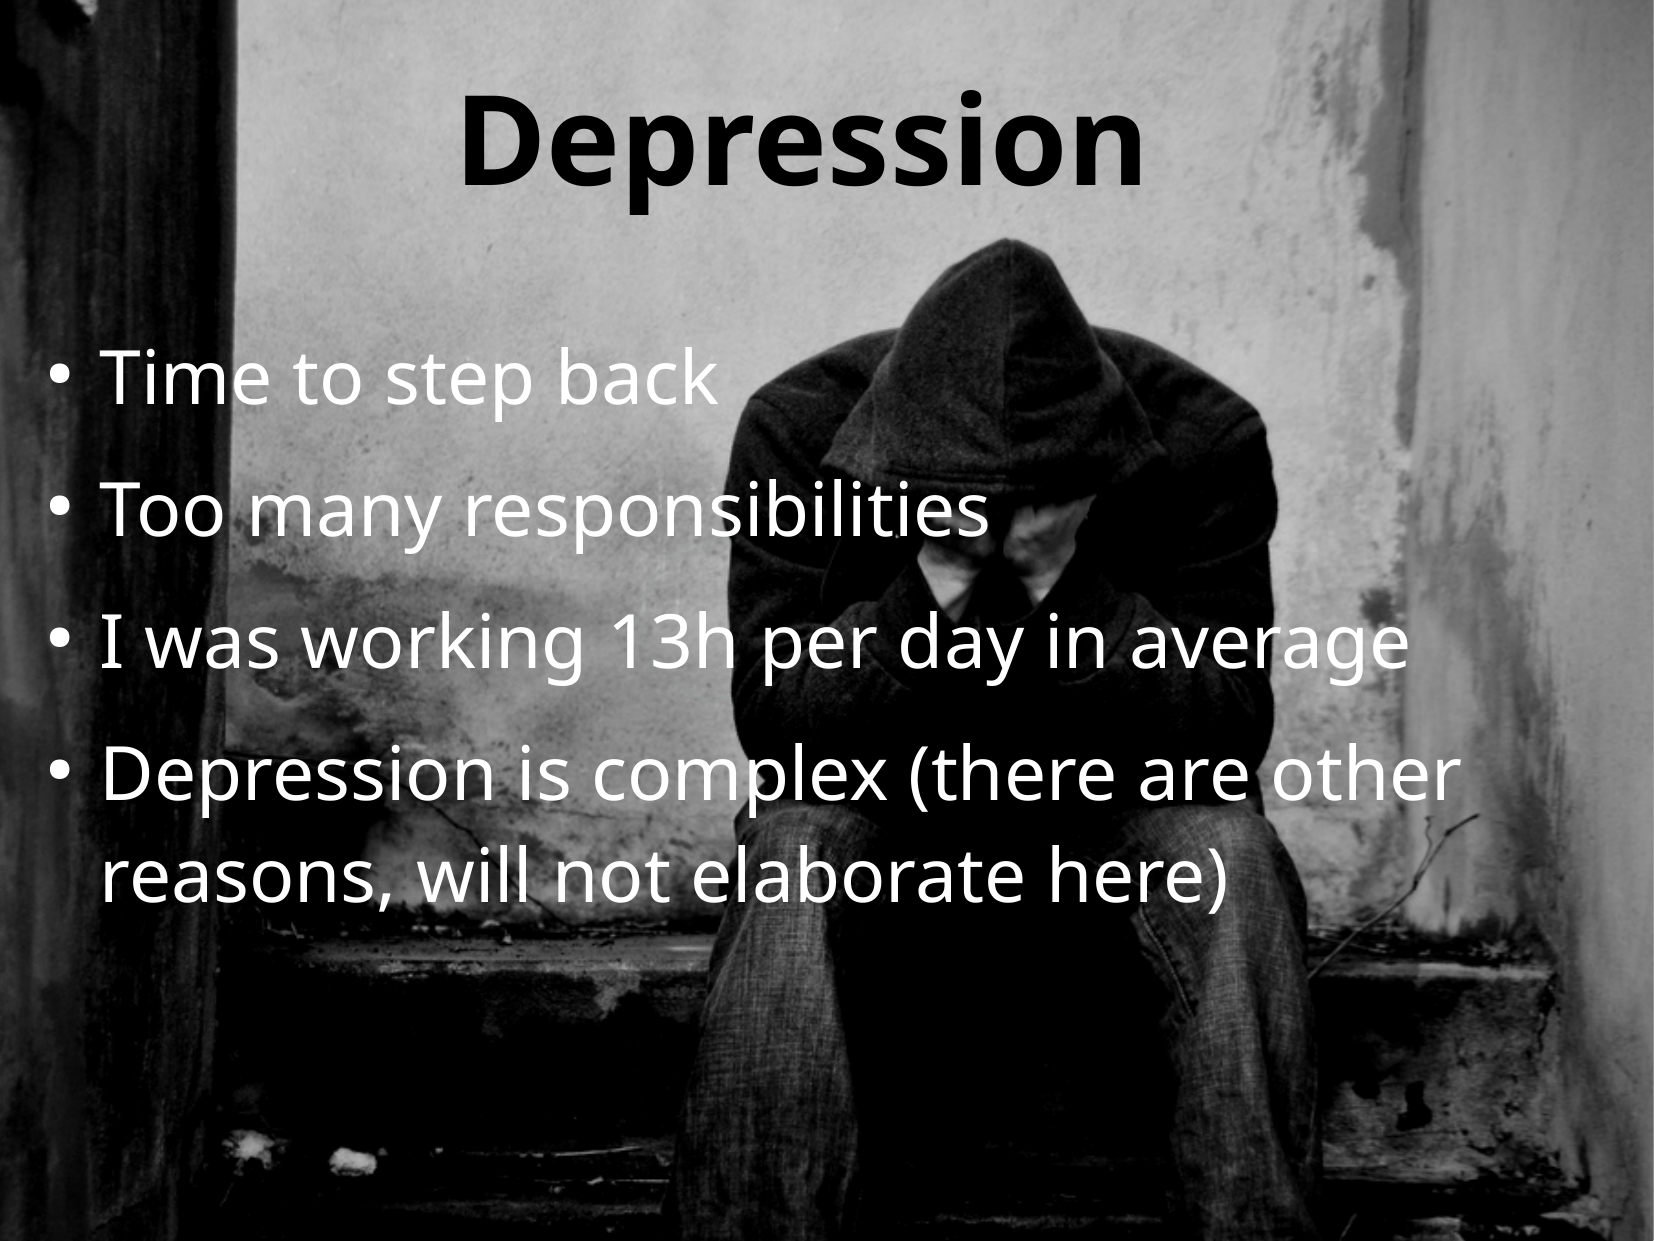

Depression
# Time to step back
Too many responsibilities
I was working 13h per day in average
Depression is complex (there are other reasons, will not elaborate here)